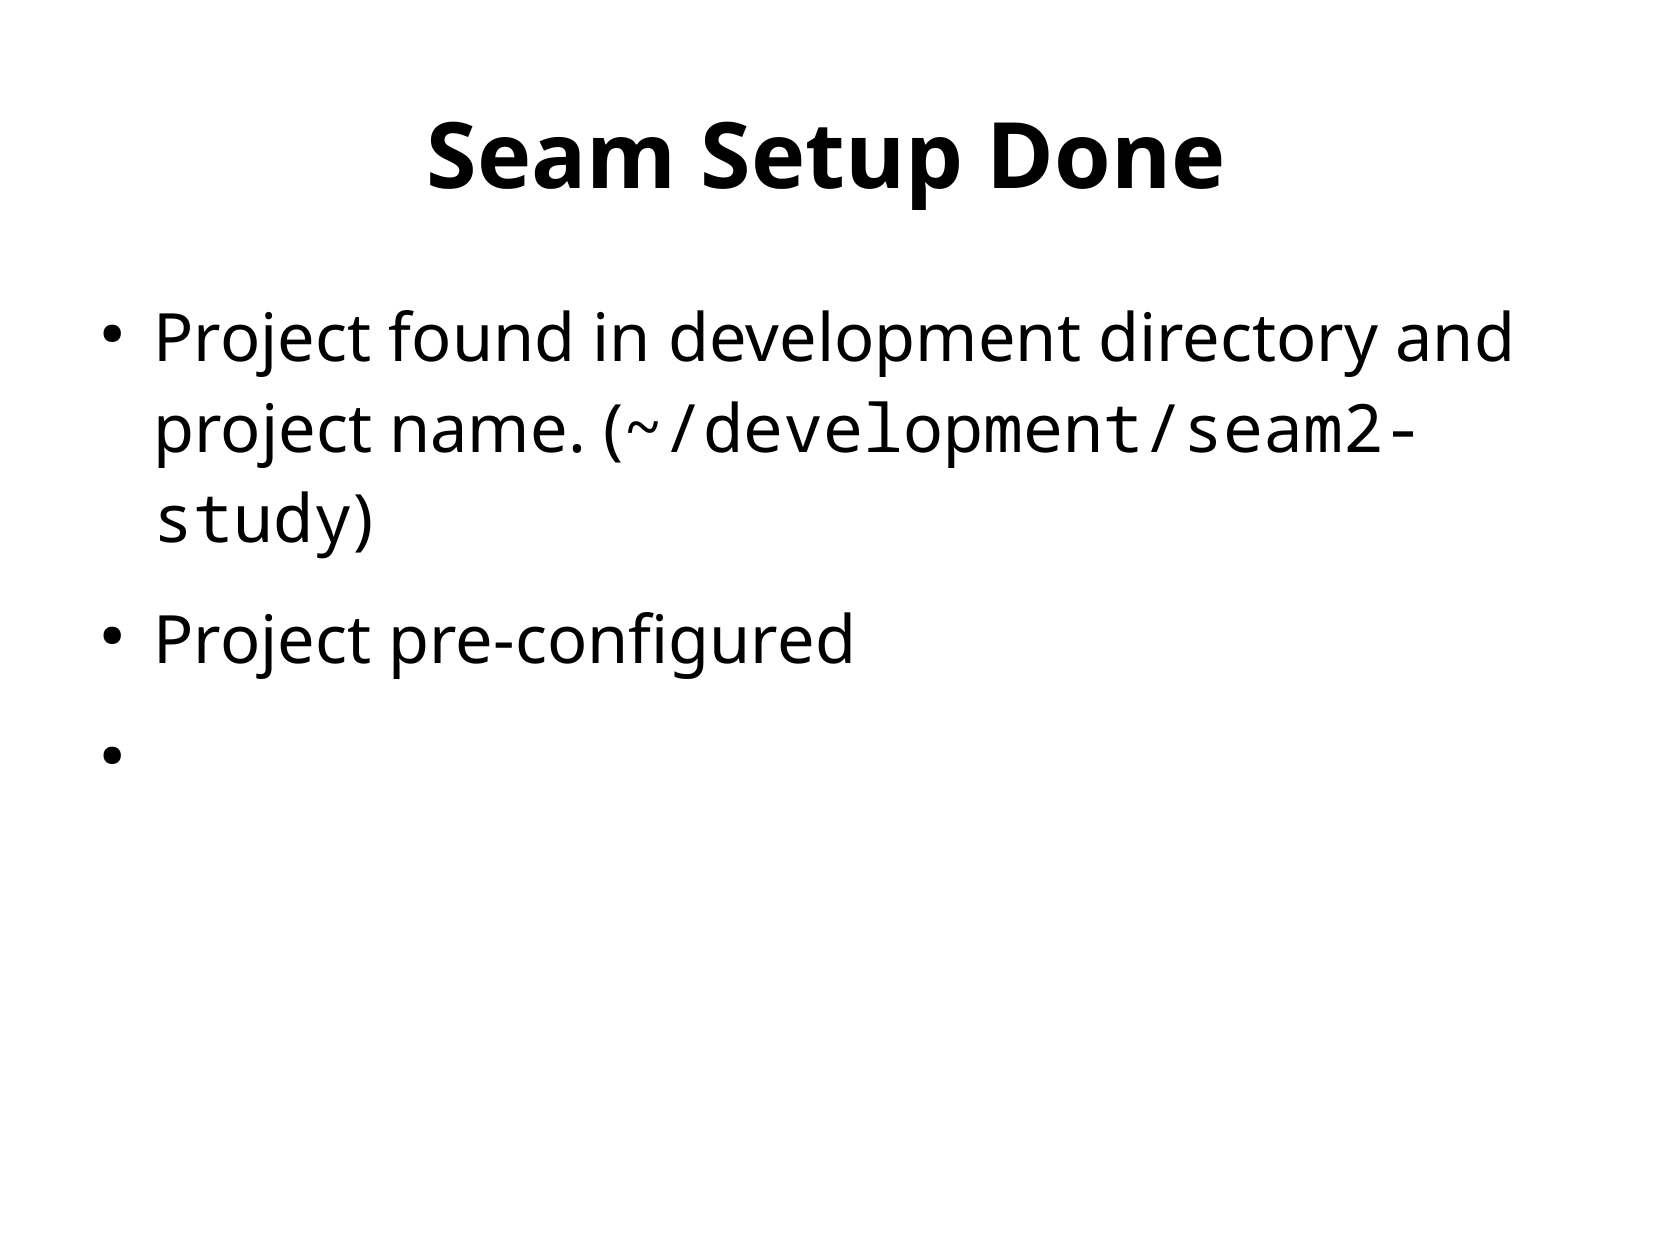

# Seam Setup Done
Project found in development directory and project name. (~/development/seam2-study)
Project pre-configured